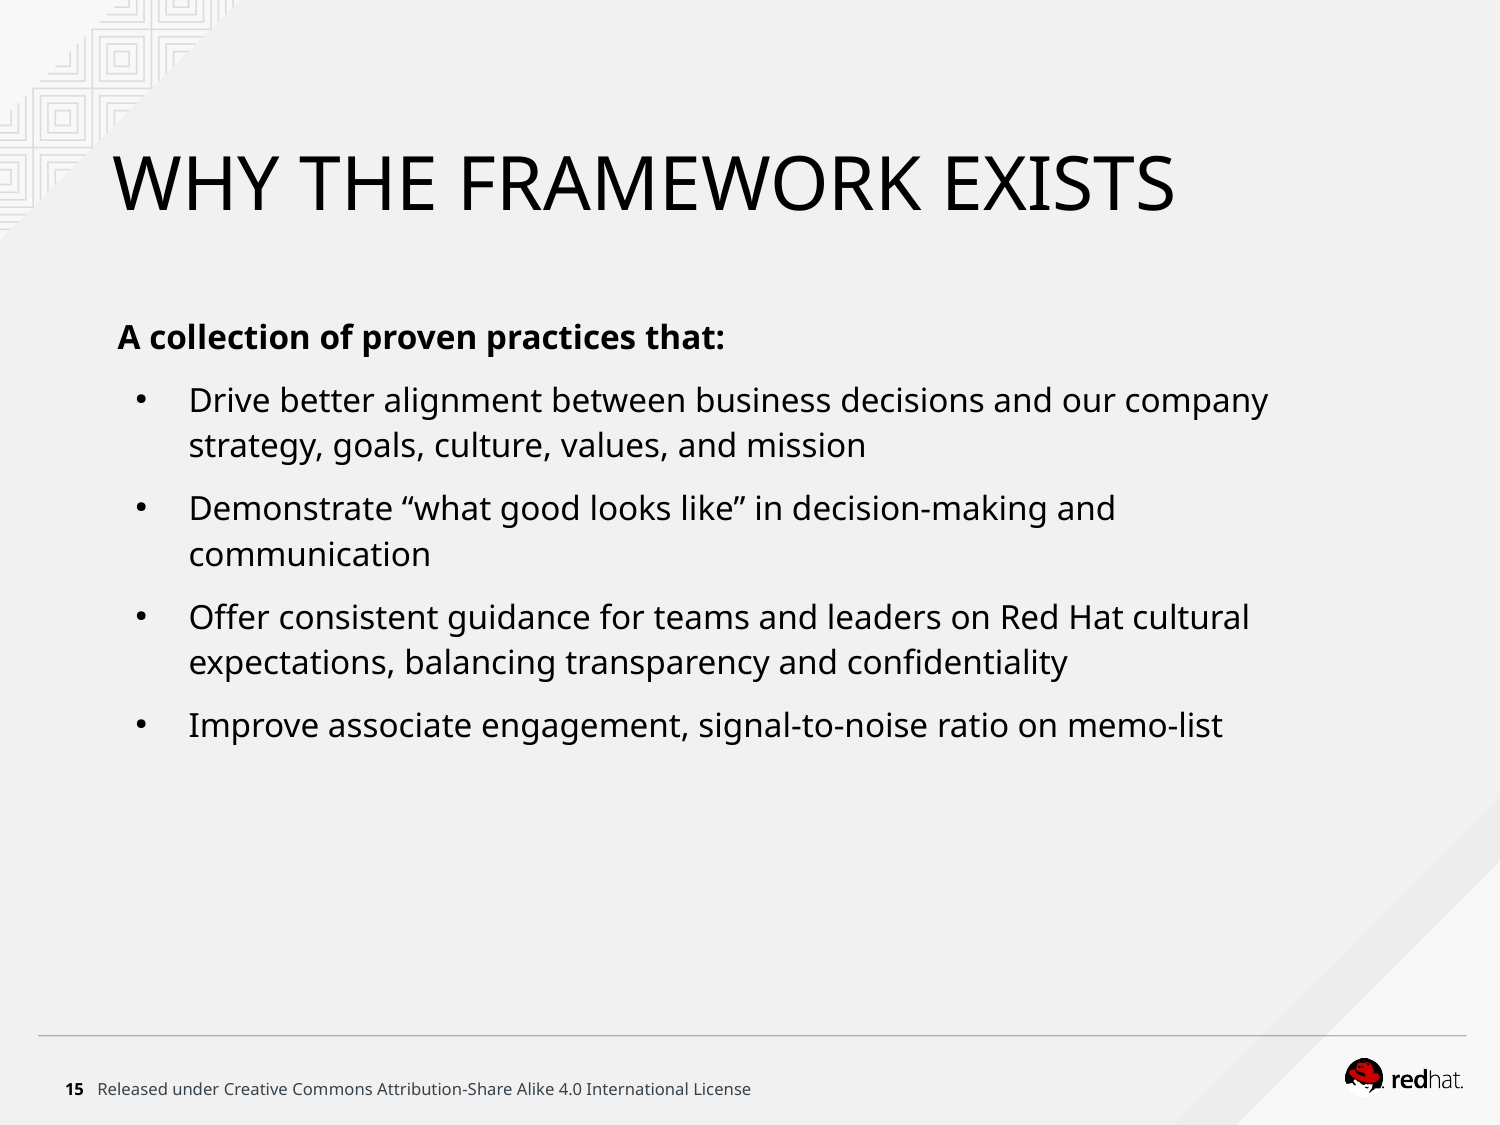

# WHY THE FRAMEWORK EXISTS
A collection of proven practices that:
Drive better alignment between business decisions and our company strategy, goals, culture, values, and mission
Demonstrate “what good looks like” in decision-making and communication
Offer consistent guidance for teams and leaders on Red Hat cultural expectations, balancing transparency and confidentiality
Improve associate engagement, signal-to-noise ratio on memo-list
INSERT DESIGNATOR, IF NEEDED
15